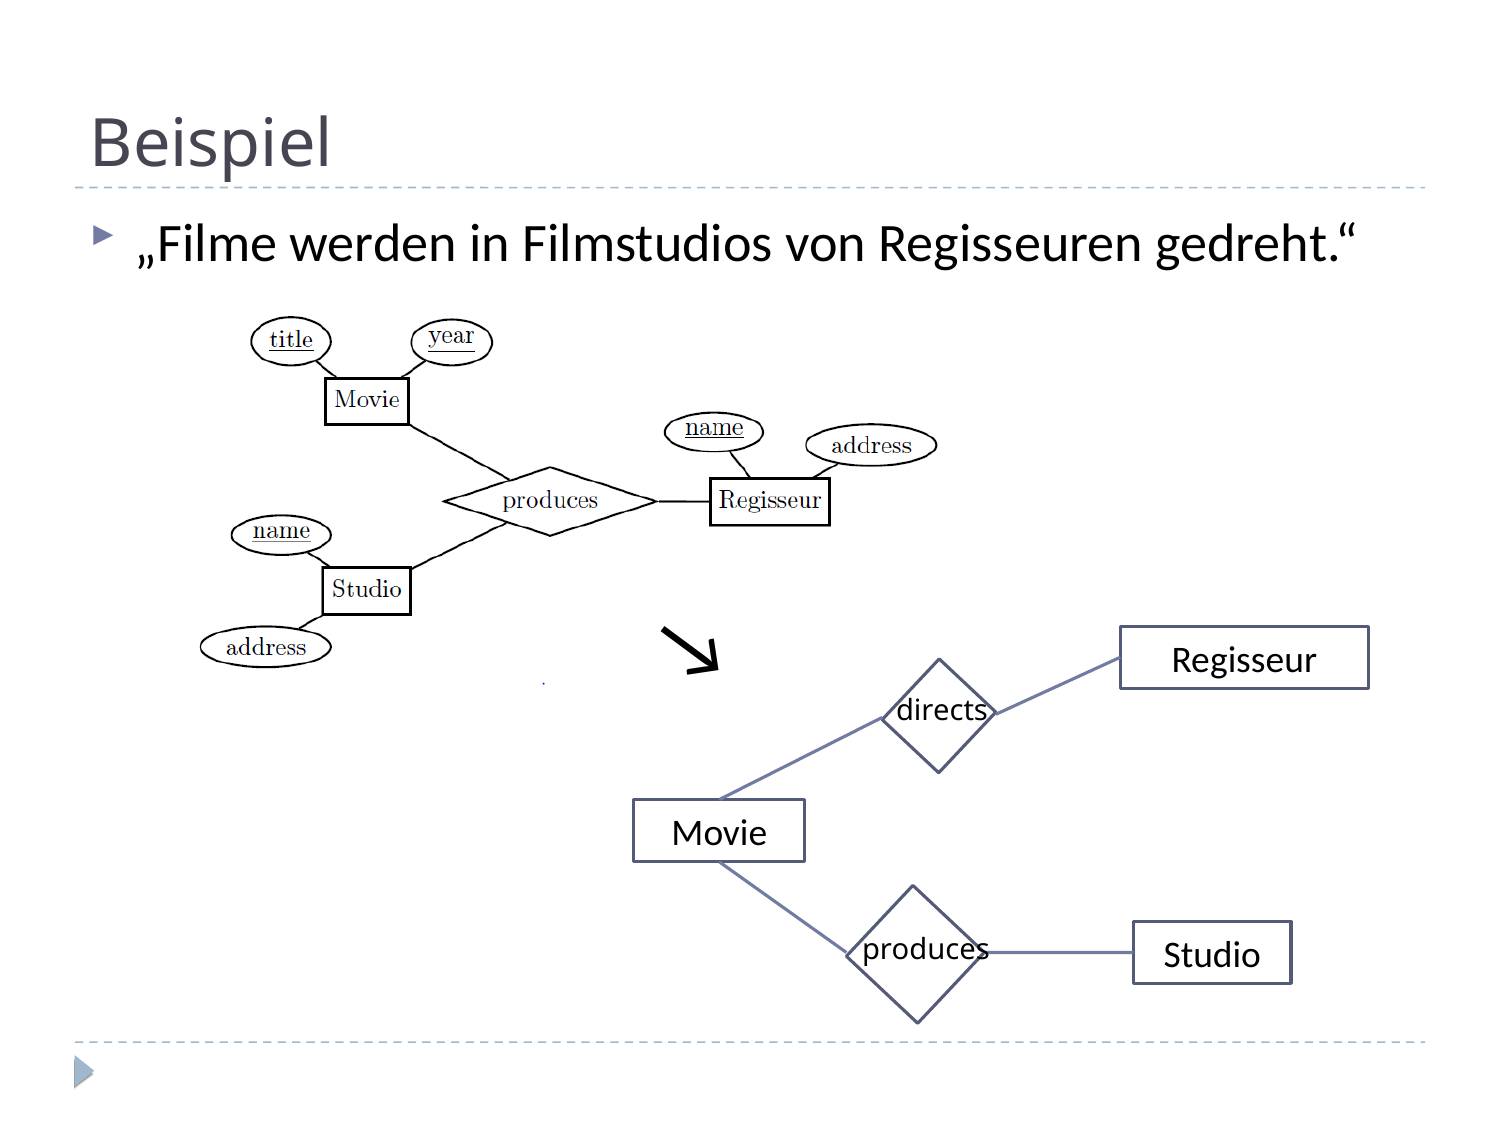

# Beispiel
„Filme werden in Filmstudios von Regisseuren gedreht.“
Regisseur
directs
Movie
Studio
produces
→